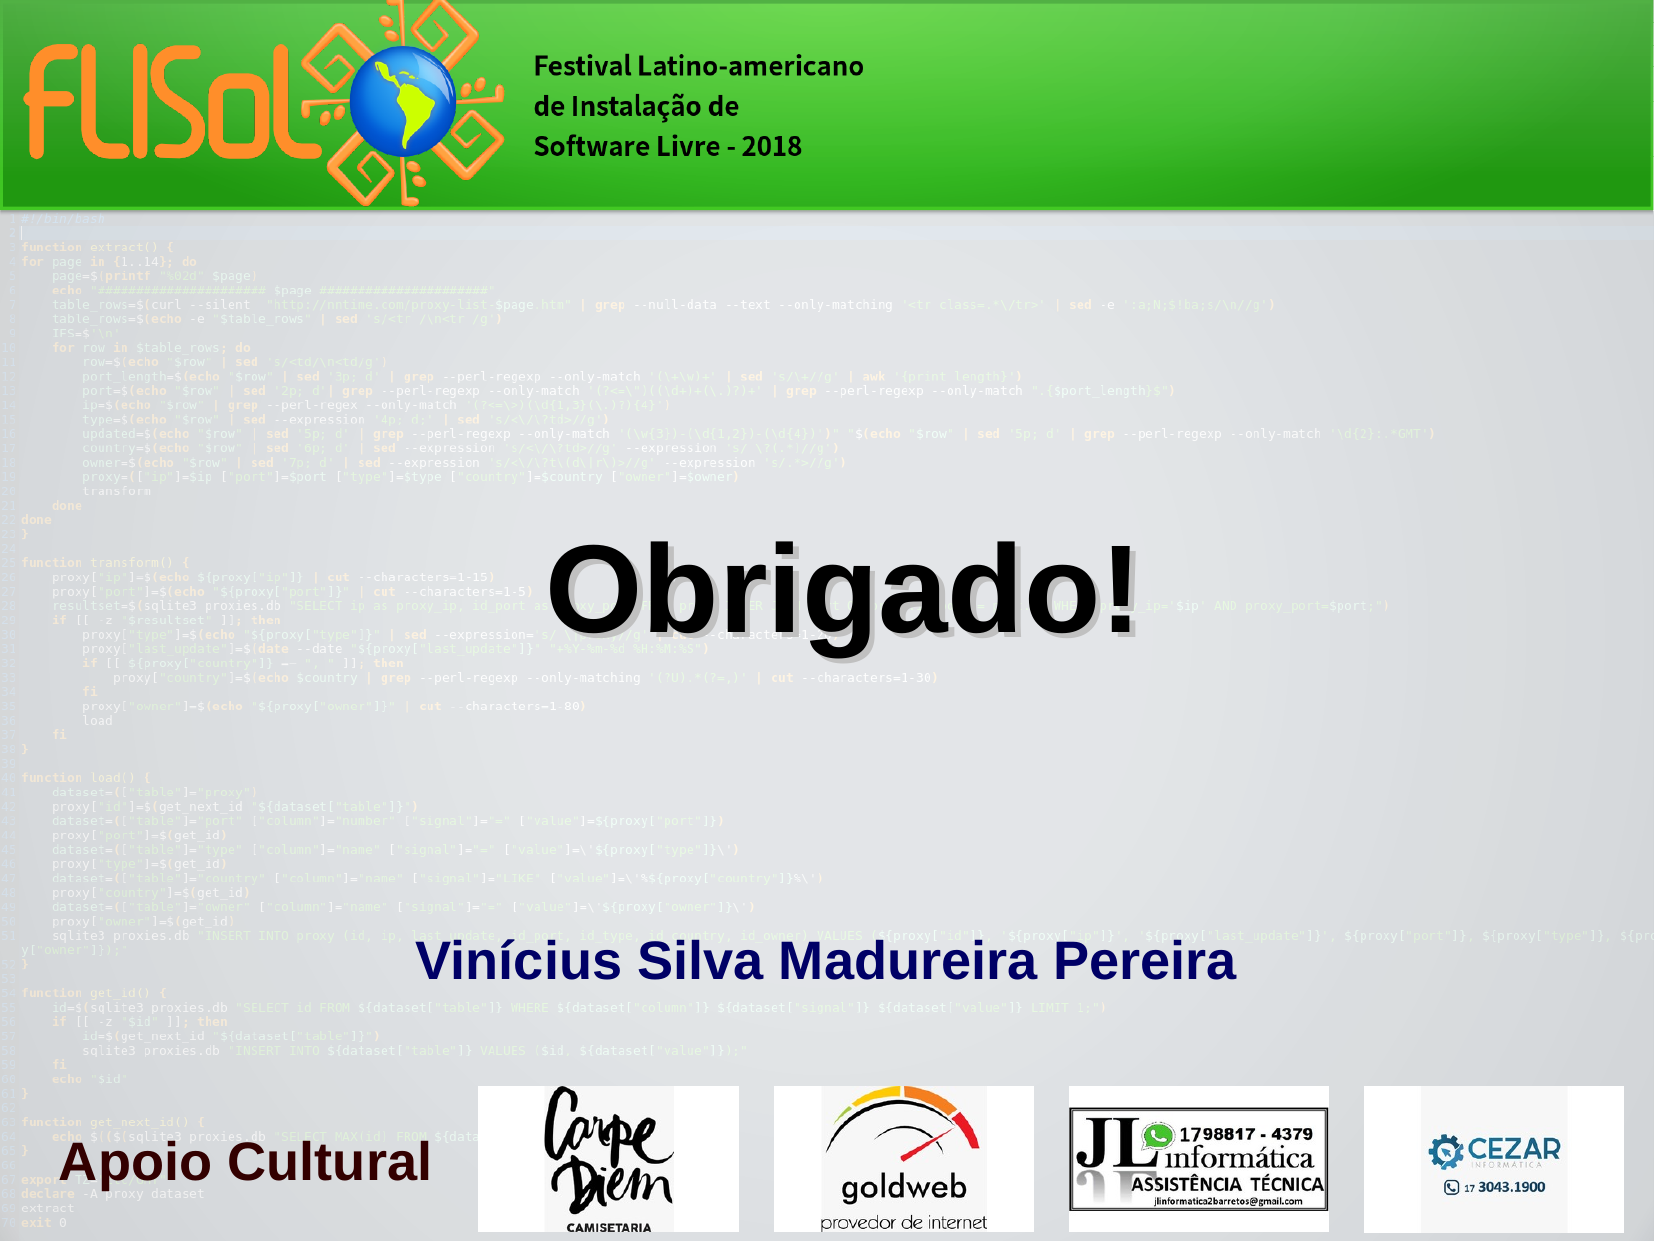

# Obrigado!
Vinícius Silva Madureira Pereira
Apoio Cultural